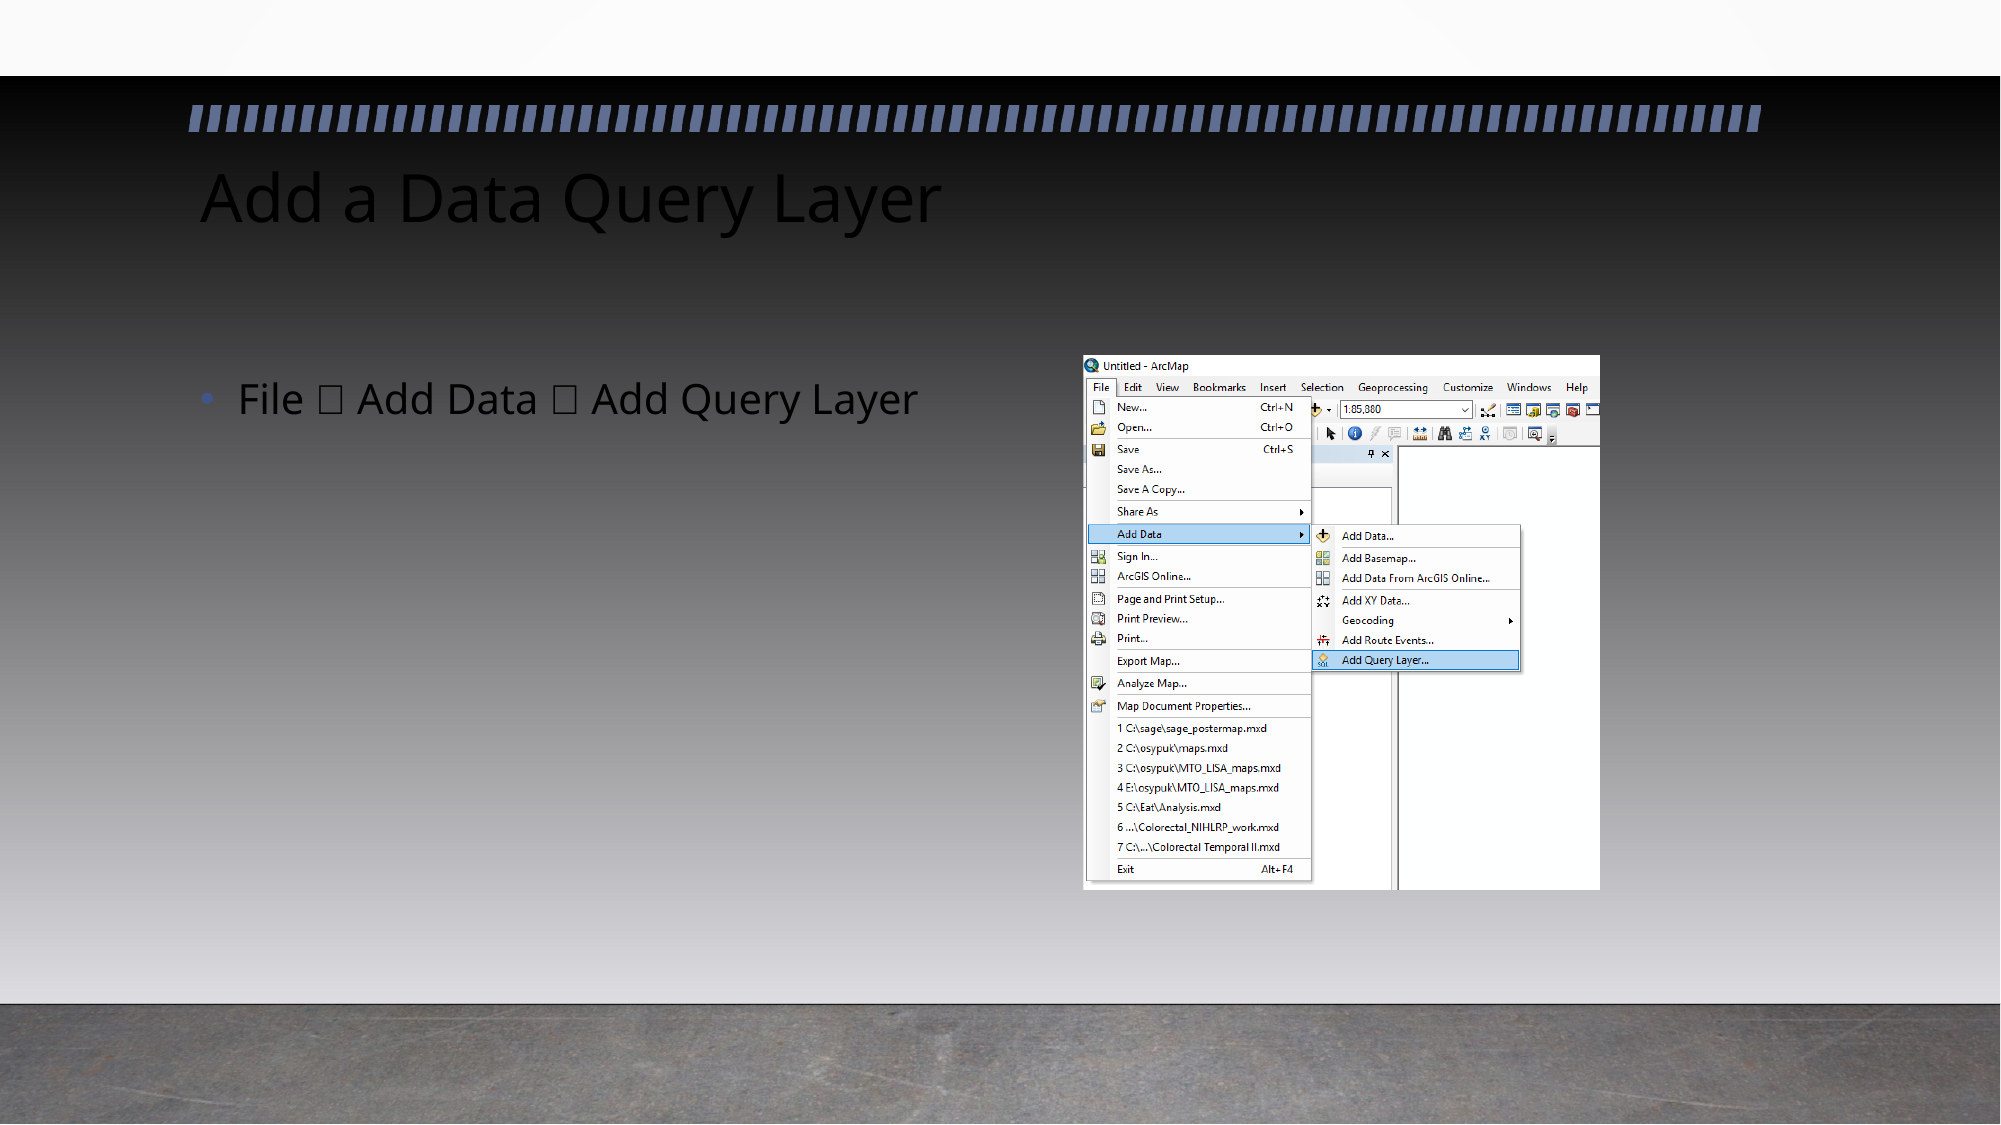

# Add a Data Query Layer
File  Add Data  Add Query Layer